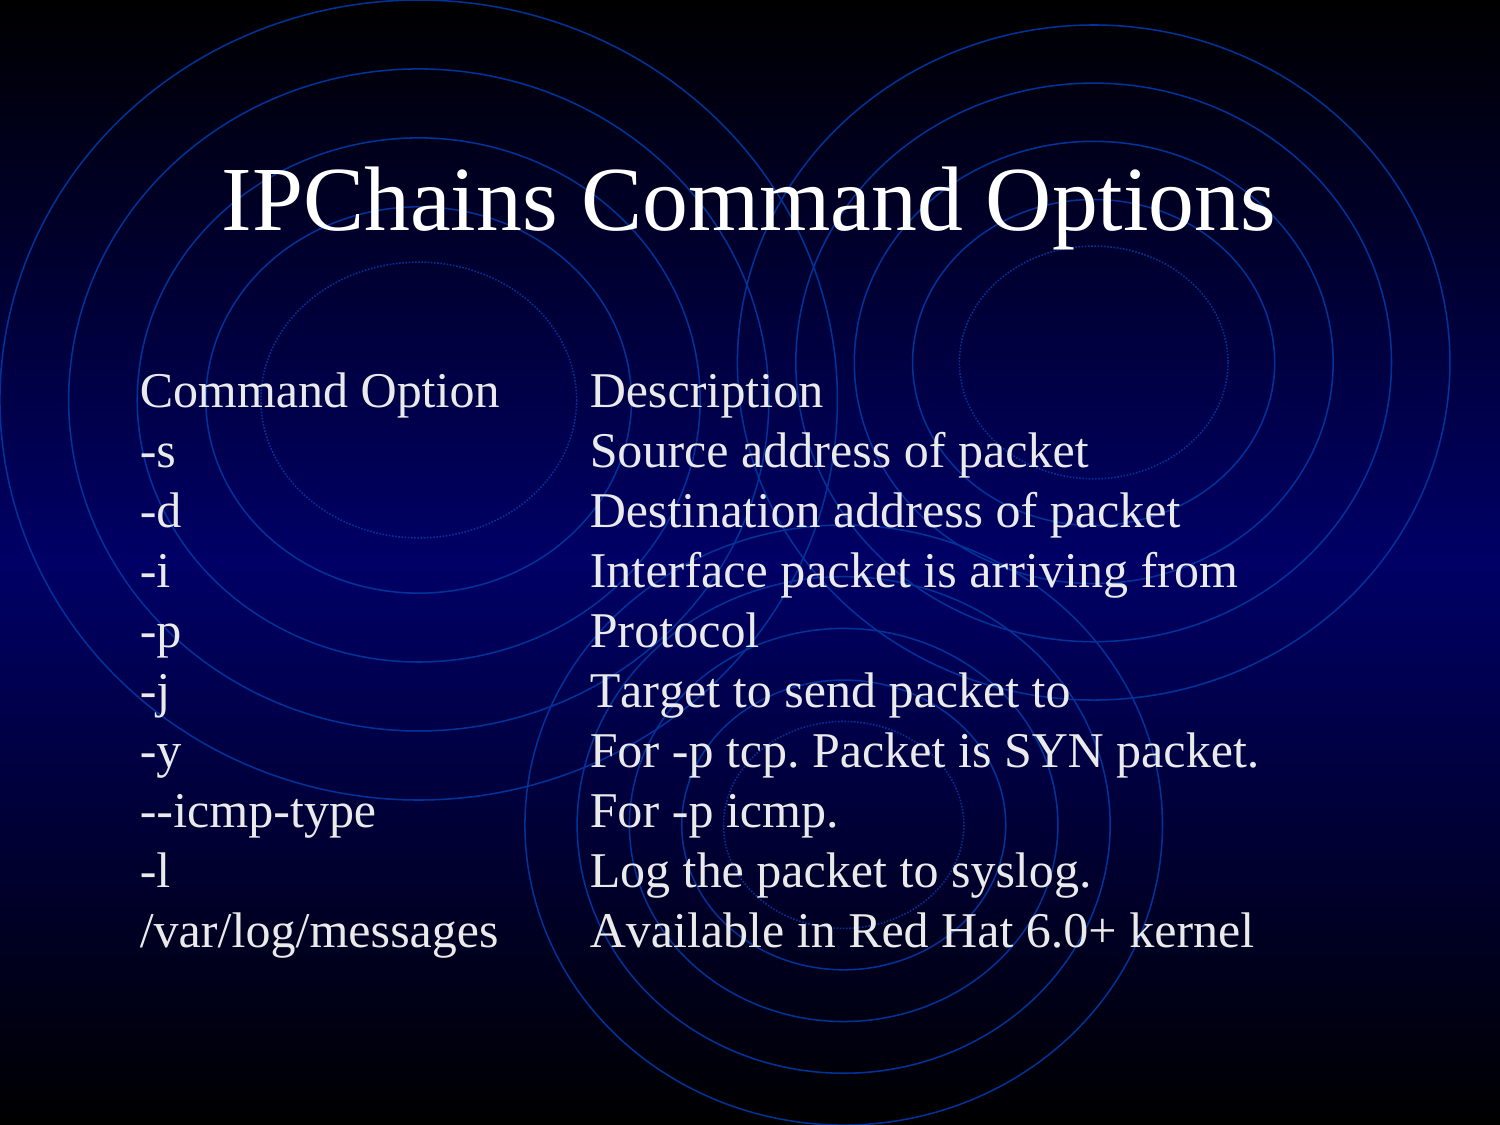

# IPChains Command Options
Command Option 	Description
-s 			Source address of packet
-d 			Destination address of packet
-i 			Interface packet is arriving from
-p 			Protocol
-j 			Target to send packet to
-y 			For -p tcp. Packet is SYN packet.
--icmp-type 		For -p icmp.
-l 			Log the packet to syslog.
/var/log/messages	Available in Red Hat 6.0+ kernel